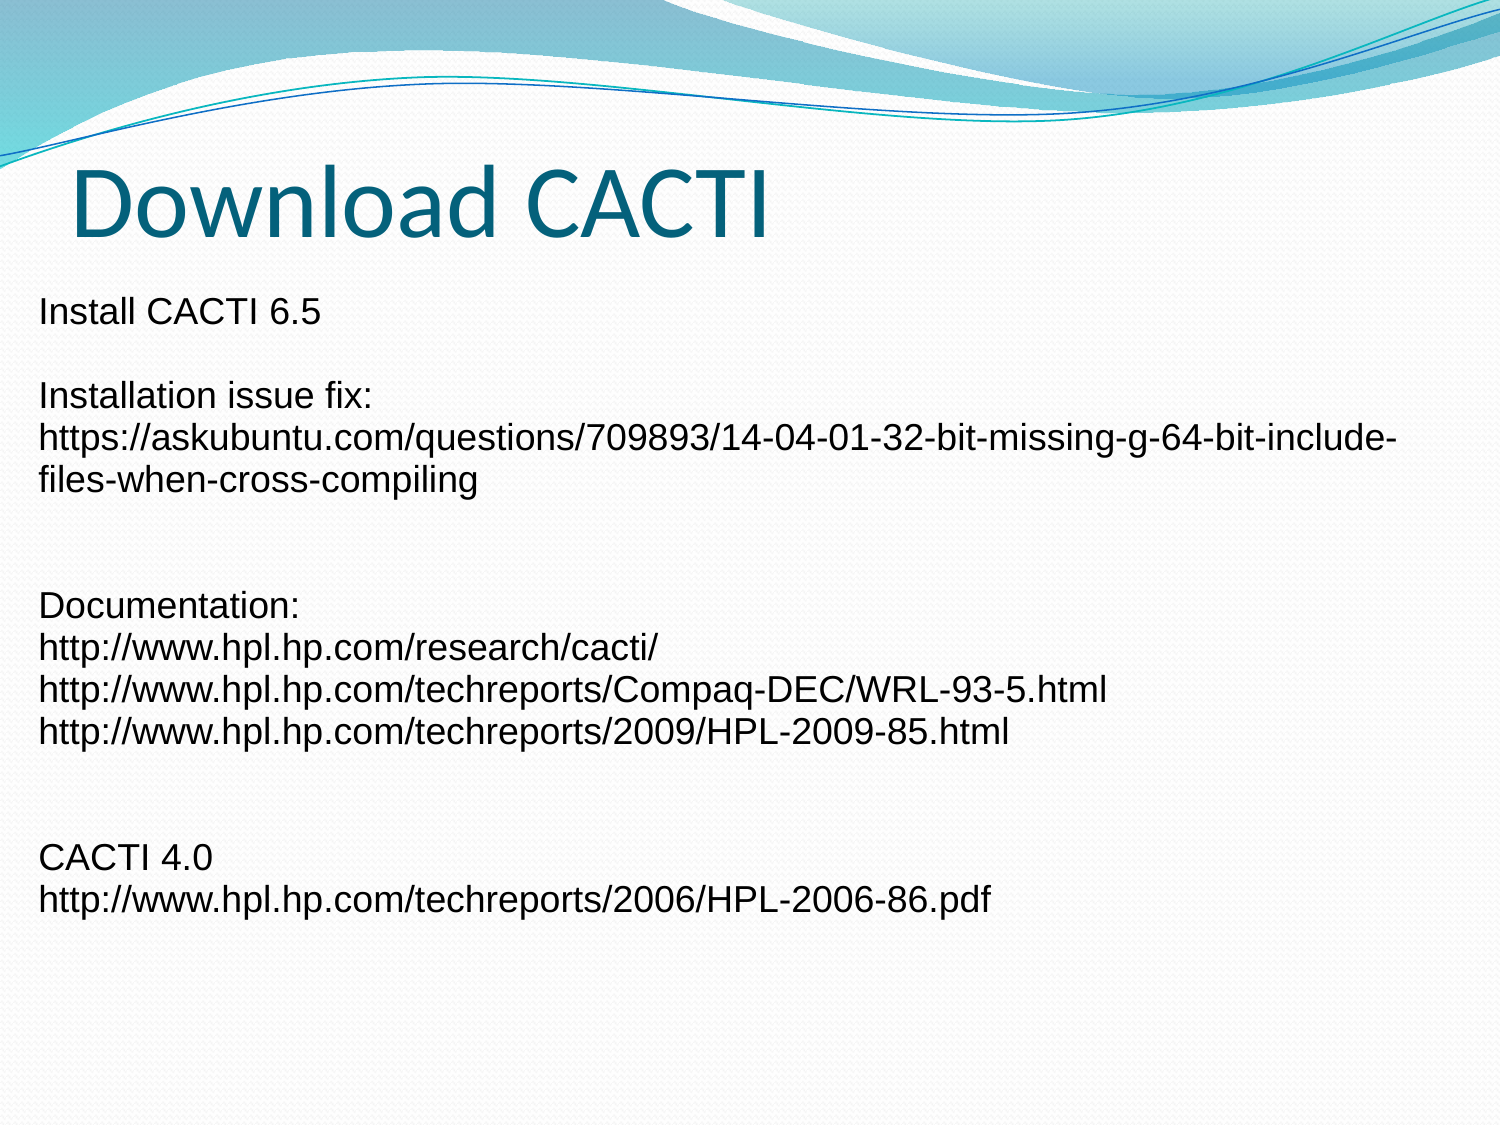

# Download CACTI
Install CACTI 6.5
Installation issue fix:
https://askubuntu.com/questions/709893/14-04-01-32-bit-missing-g-64-bit-include-files-when-cross-compiling
Documentation:
http://www.hpl.hp.com/research/cacti/
http://www.hpl.hp.com/techreports/Compaq-DEC/WRL-93-5.html
http://www.hpl.hp.com/techreports/2009/HPL-2009-85.html
CACTI 4.0
http://www.hpl.hp.com/techreports/2006/HPL-2006-86.pdf